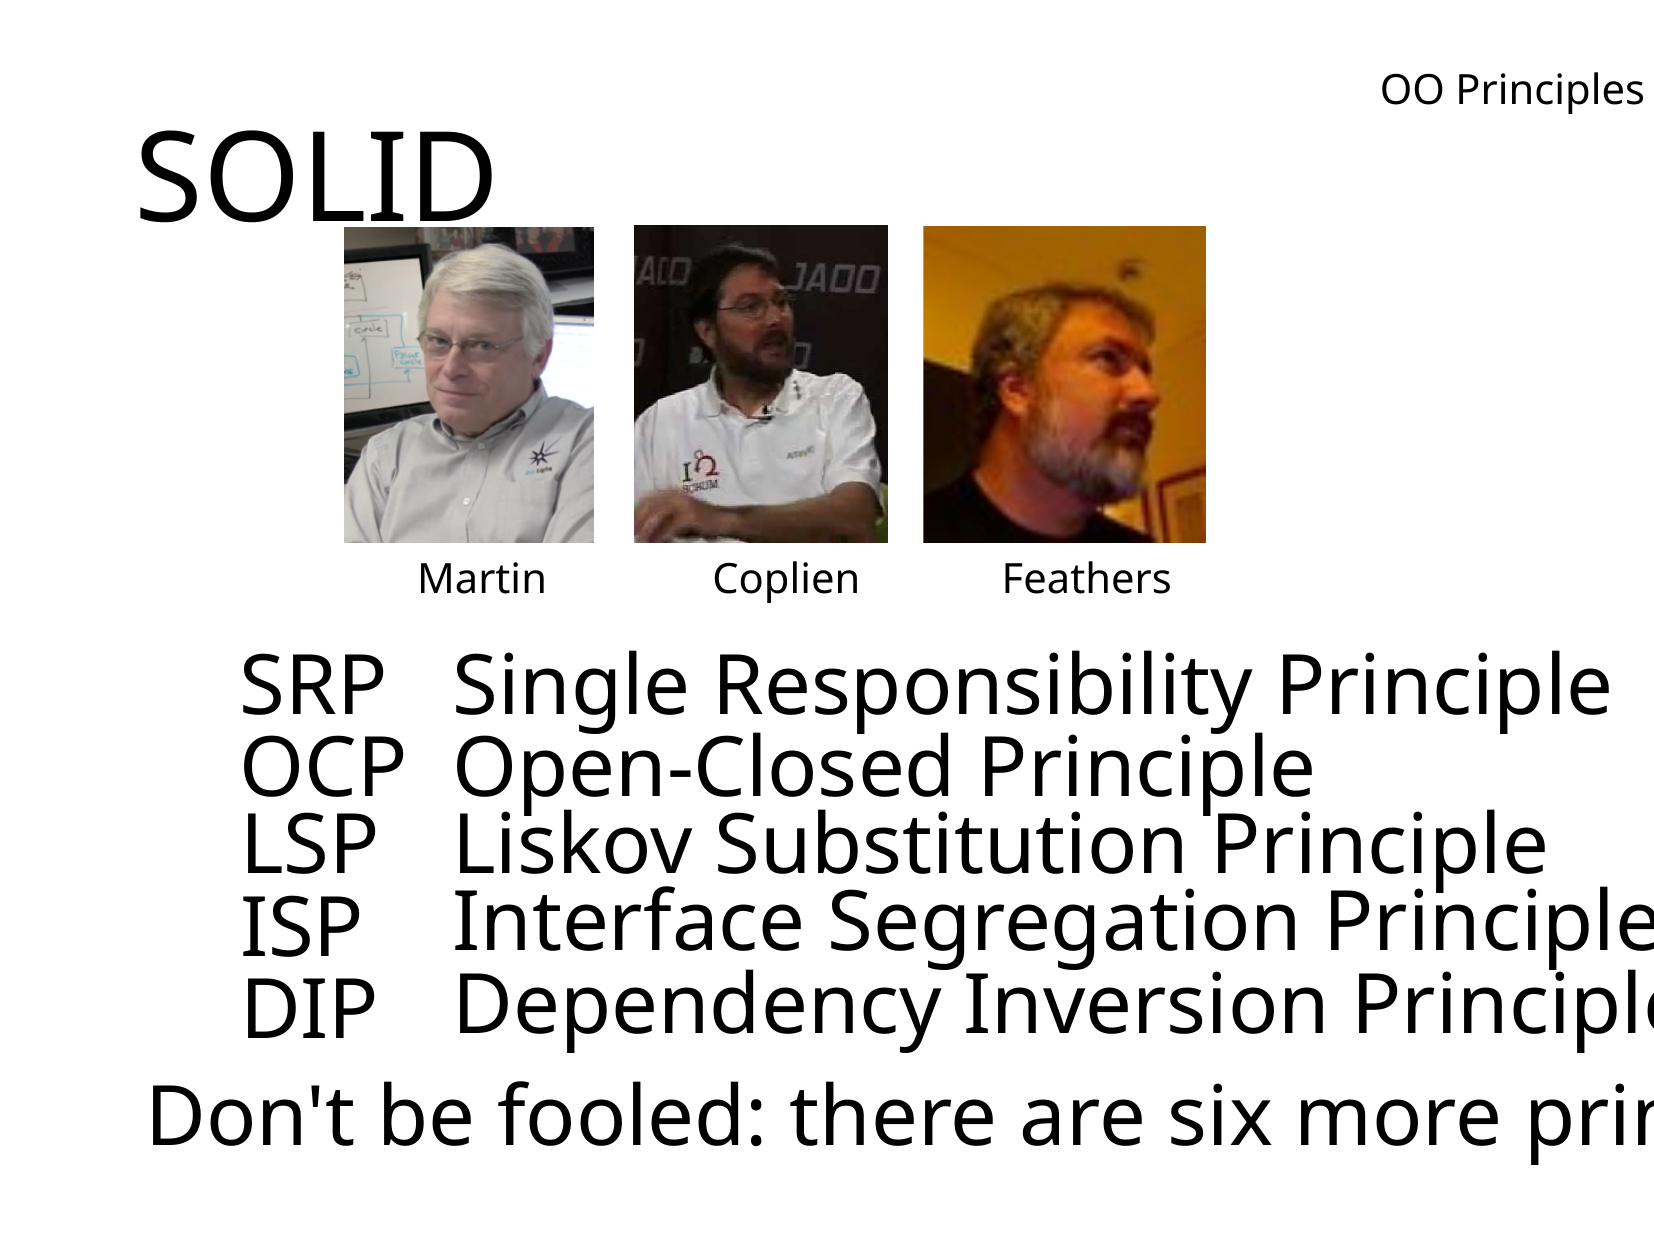

OO Principles
SOLID
Coplien
Feathers
Martin
SRP
Single Responsibility Principle
OCP
Open-Closed Principle
LSP
Liskov Substitution Principle
Interface Segregation Principle
ISP
Dependency Inversion Principle
DIP
Don't be fooled: there are six more principles!